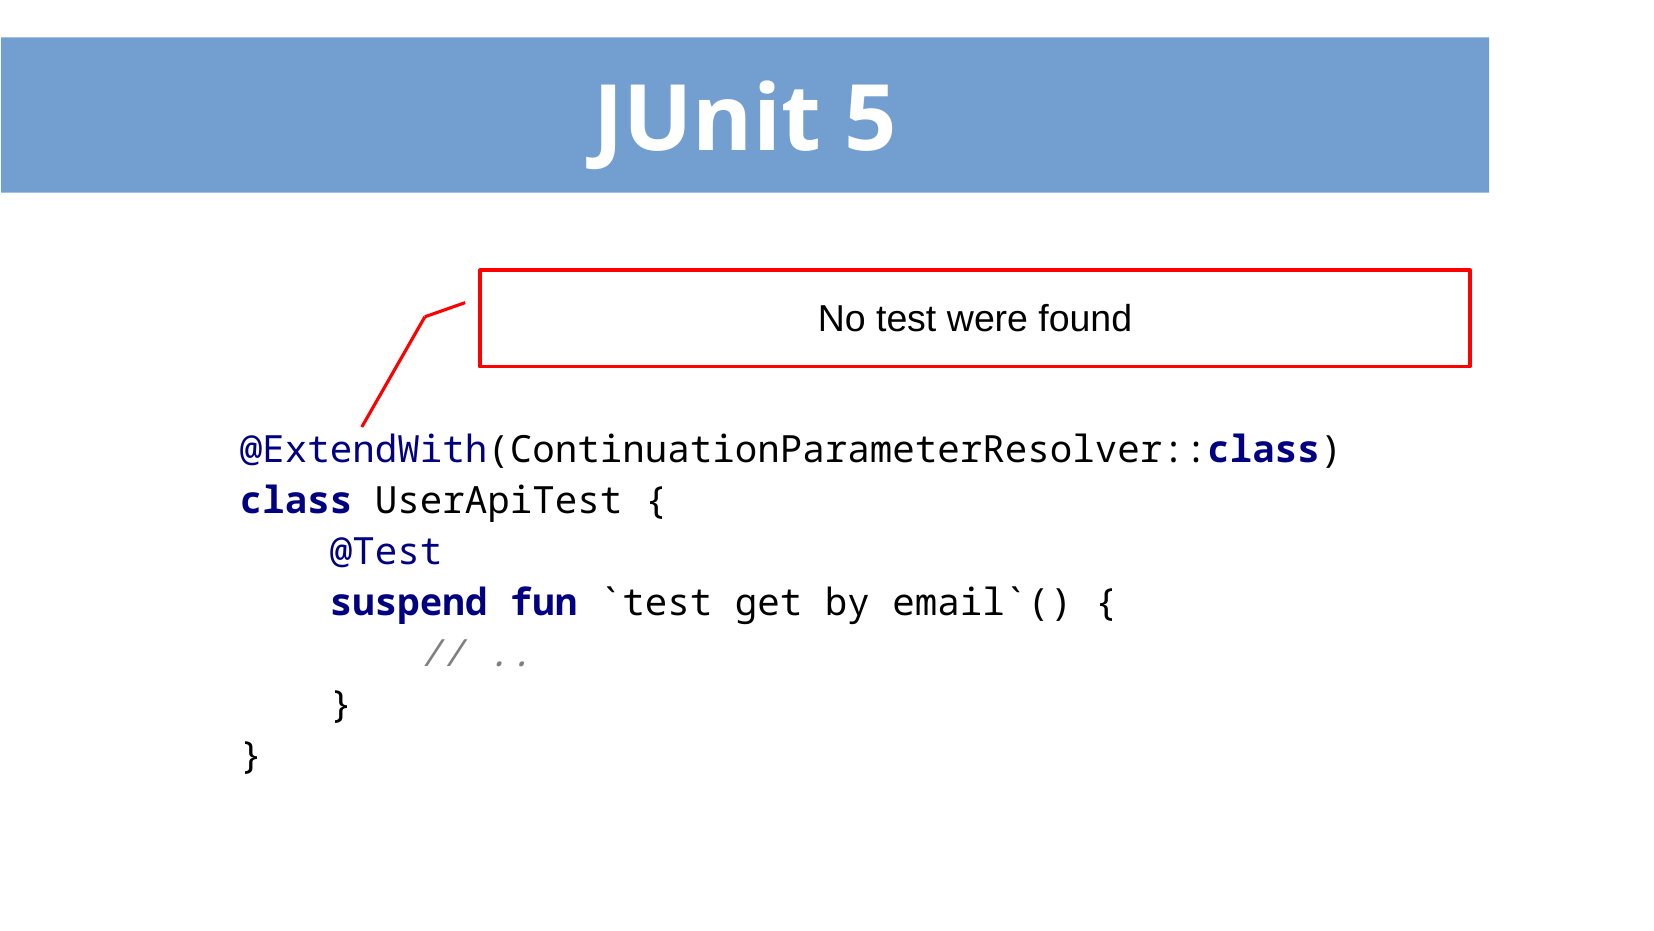

# JUnit 5
No test were found
@ExtendWith(ContinuationParameterResolver::class)
class UserApiTest {
 @Test
 suspend fun `test get by email`() {
 // ..
 }
}